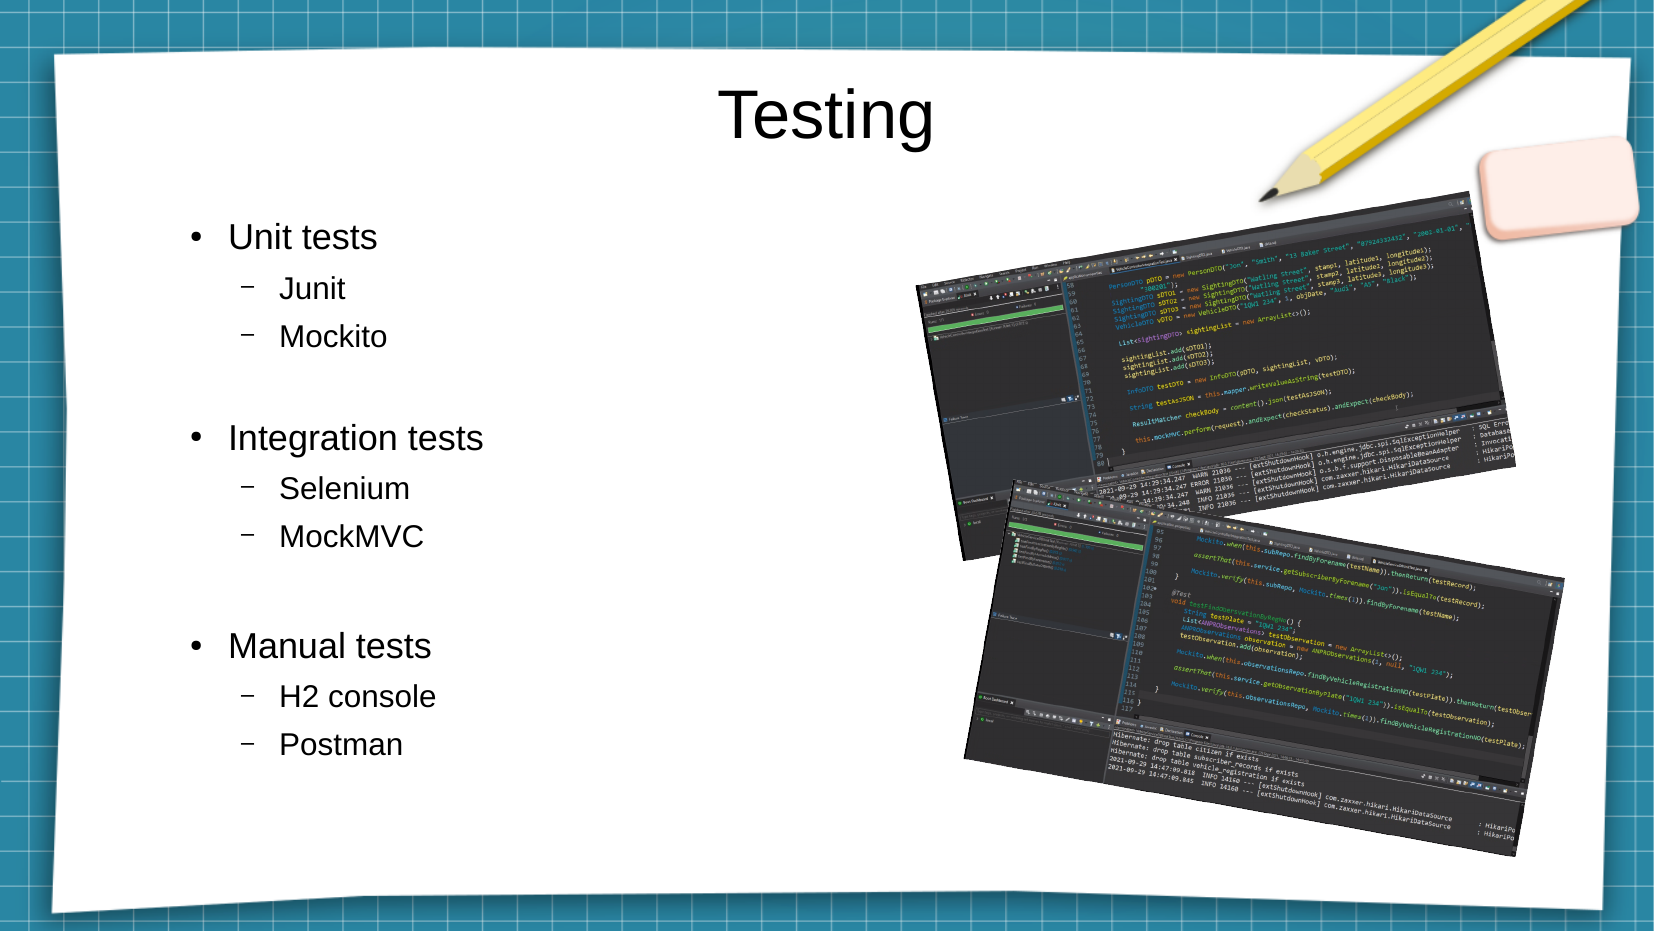

# Testing
Unit tests
Junit
Mockito
Integration tests
Selenium
MockMVC
Manual tests
H2 console
Postman